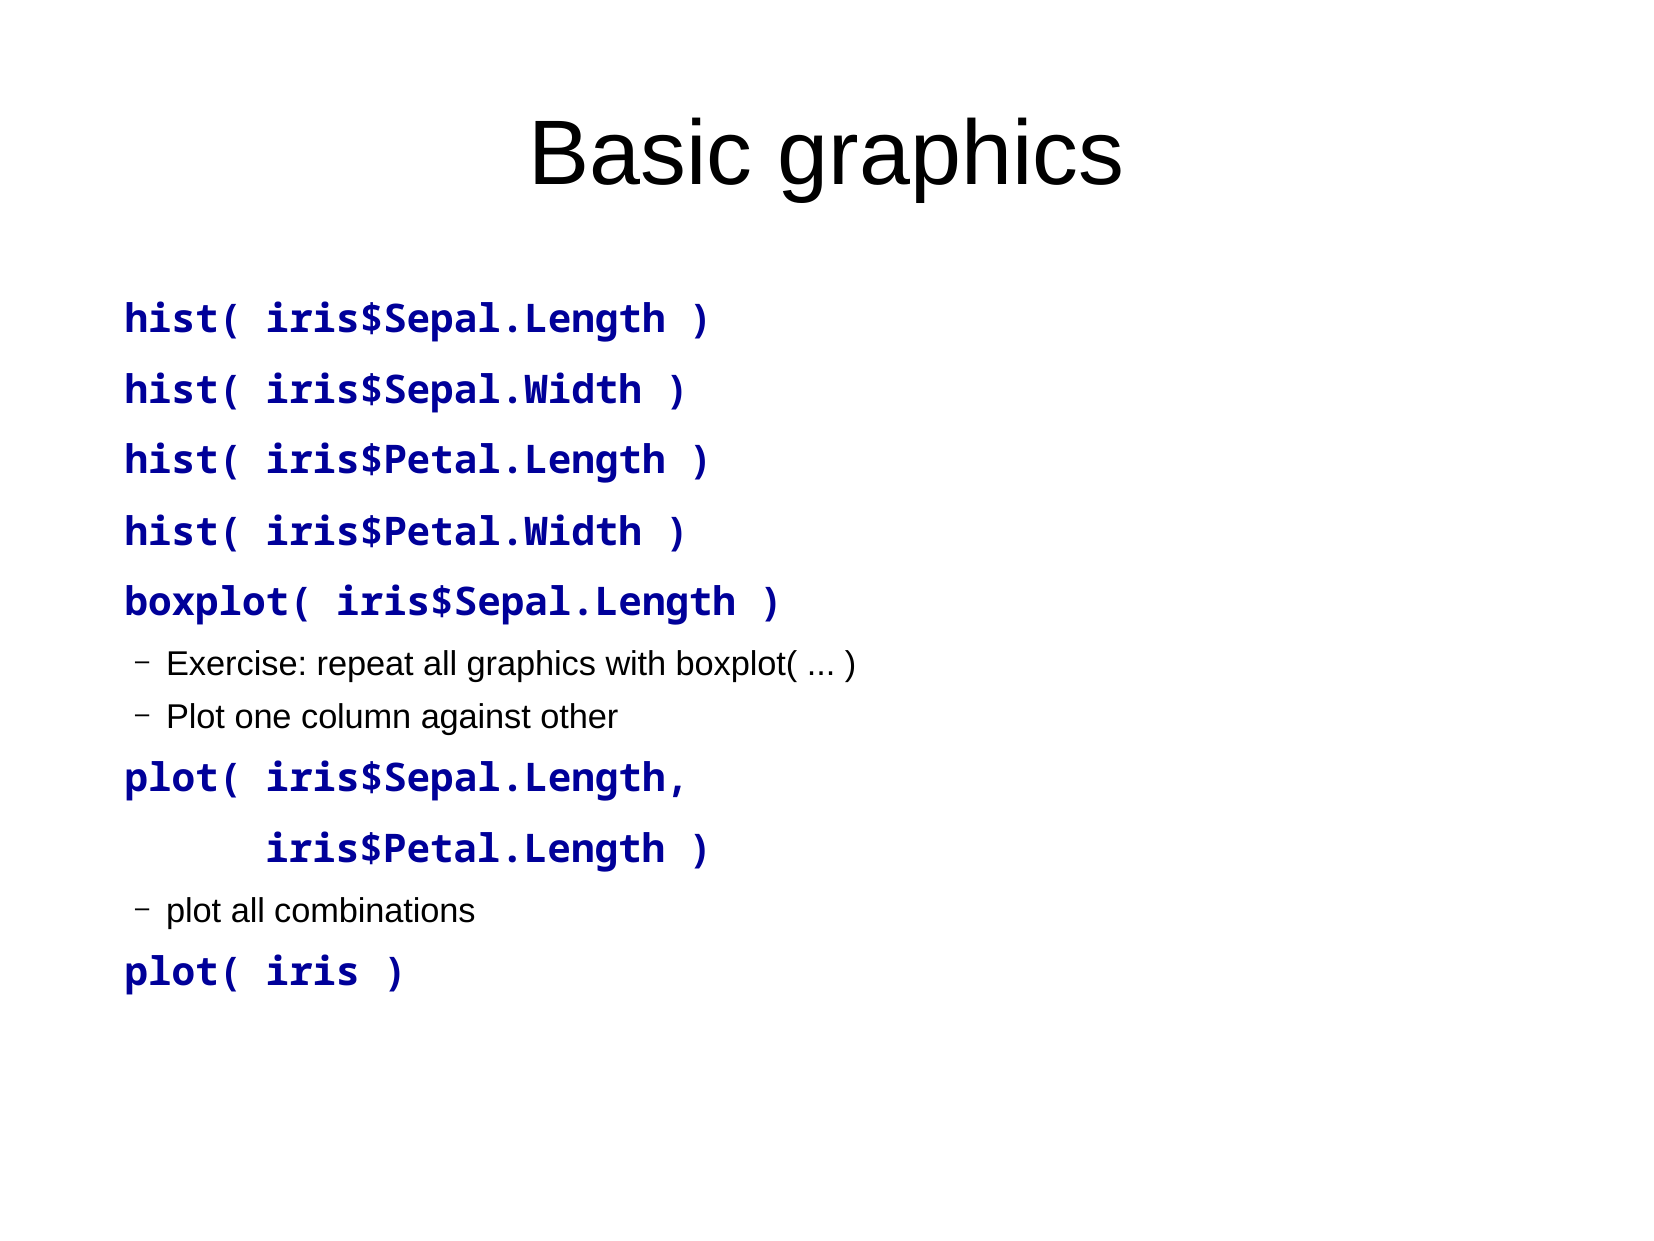

# Basic graphics
hist( iris$Sepal.Length )
hist( iris$Sepal.Width )
hist( iris$Petal.Length )
hist( iris$Petal.Width )
boxplot( iris$Sepal.Length )
Exercise: repeat all graphics with boxplot( ... )
Plot one column against other
plot( iris$Sepal.Length,
 iris$Petal.Length )
plot all combinations
plot( iris )